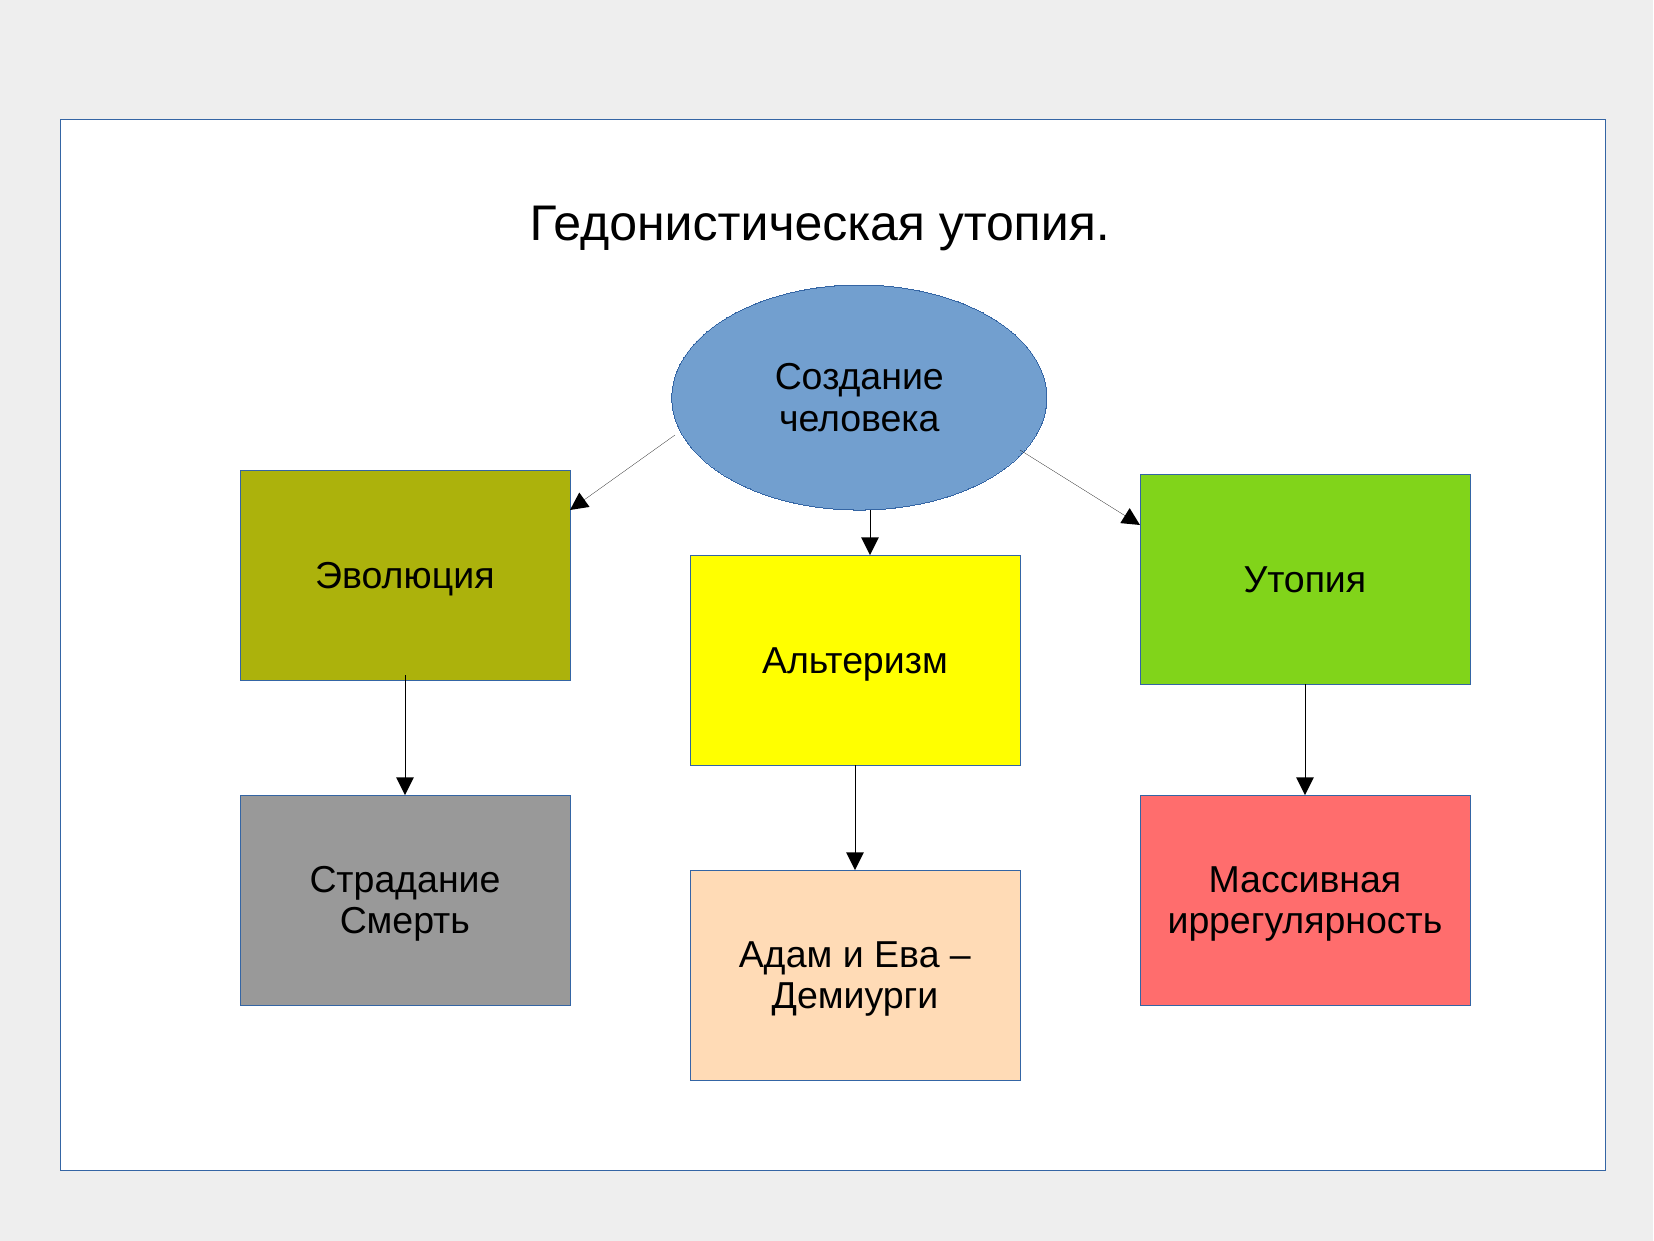

# Гедонистическая утопия.
Создание
человека
Эволюция
Утопия
Альтеризм
Страдание
Смерть
Массивная
иррегулярность
Адам и Ева –
Демиурги